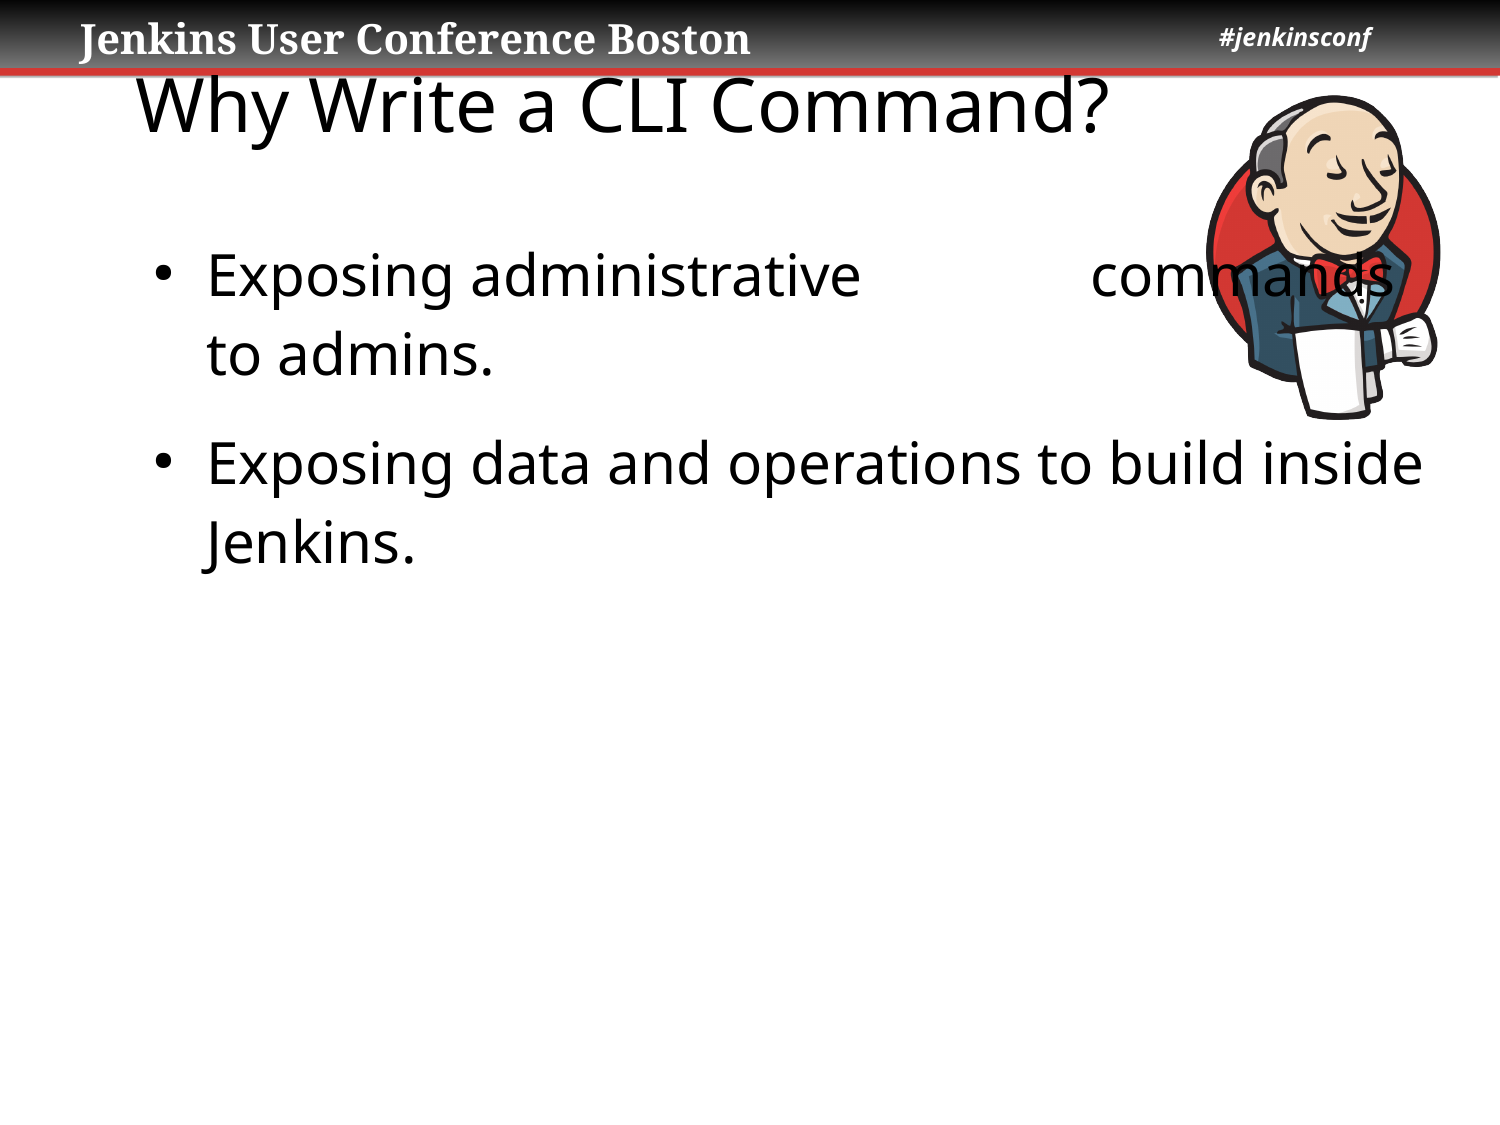

# Why Write a CLI Command?
Exposing administrative commands to admins.
Exposing data and operations to build inside Jenkins.